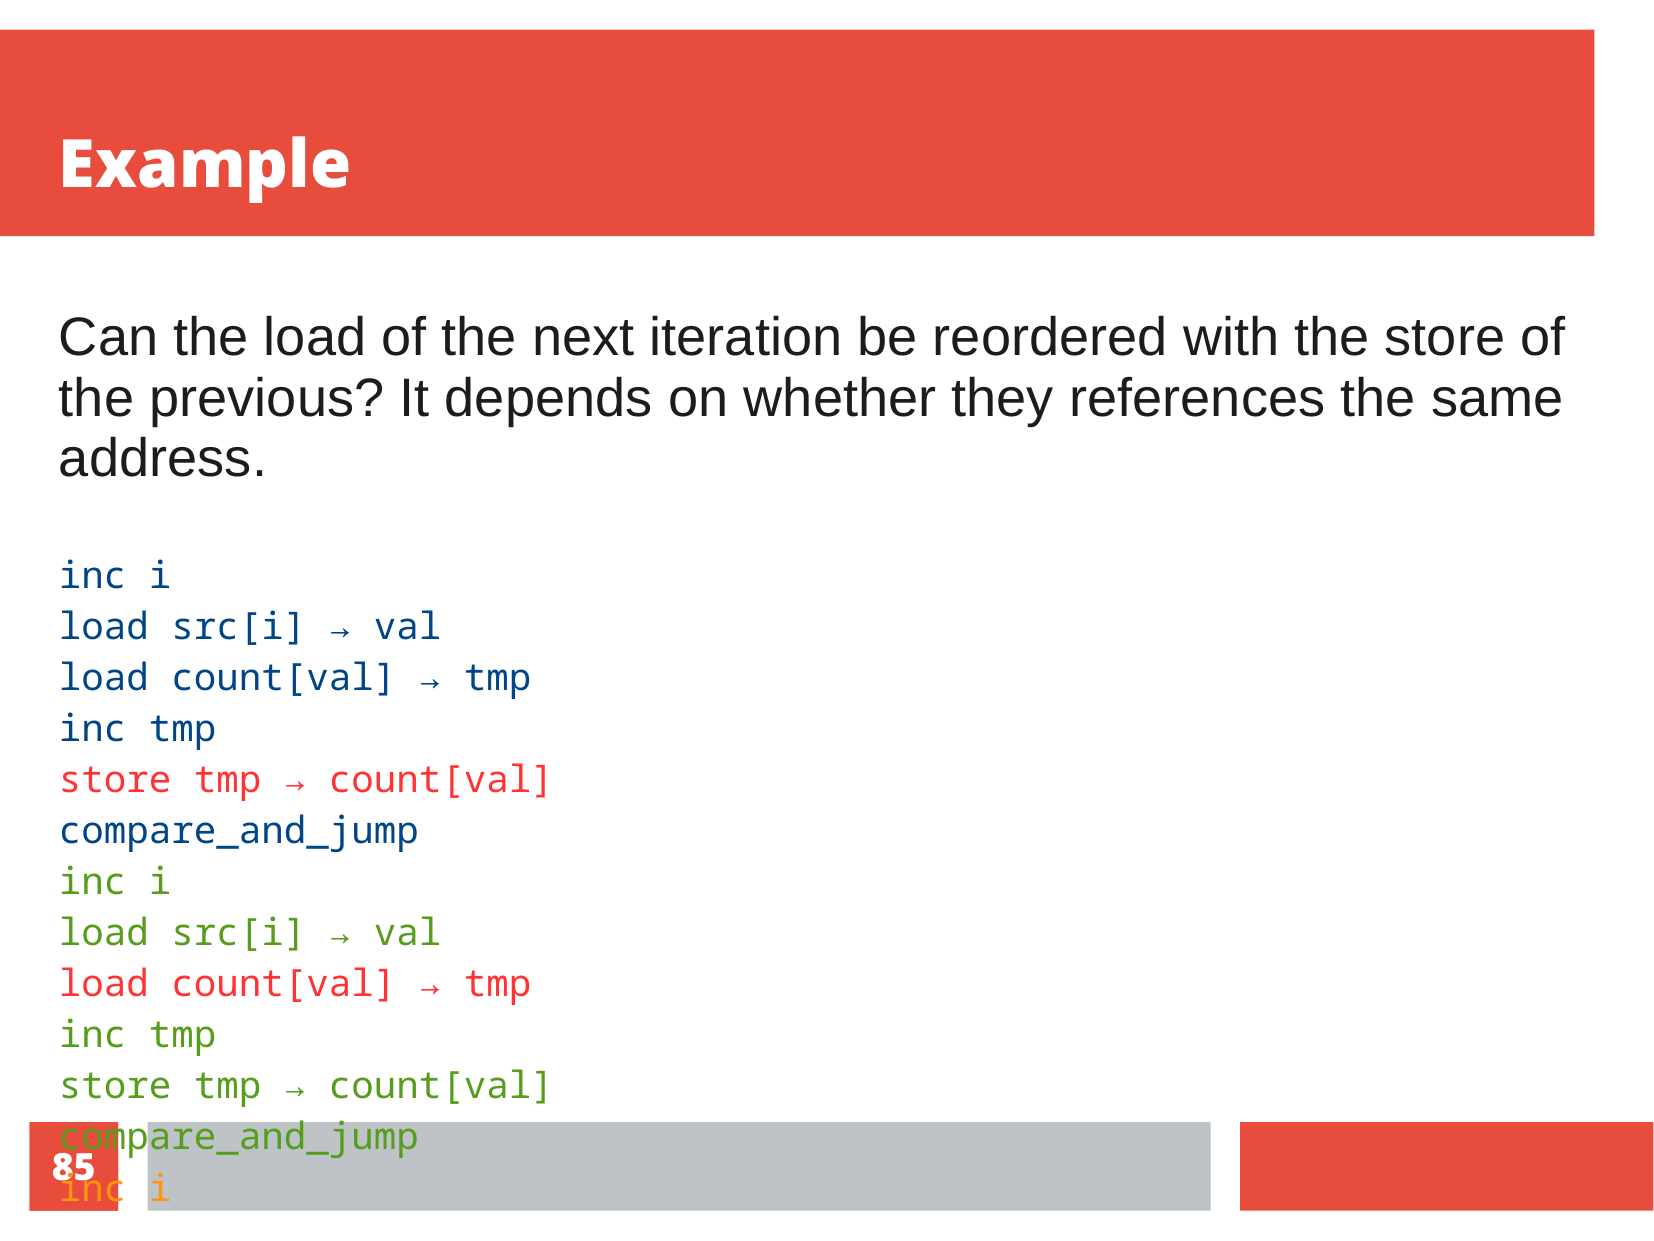

# Example
Can the load of the next iteration be reordered with the store of the previous? It depends on whether they references the same address.
inc i
load src[i] → val
load count[val] → tmp
inc tmp
store tmp → count[val]
compare_and_jump
inc i
load src[i] → val
load count[val] → tmp
inc tmp
store tmp → count[val]
compare_and_jump
inc i
...
85